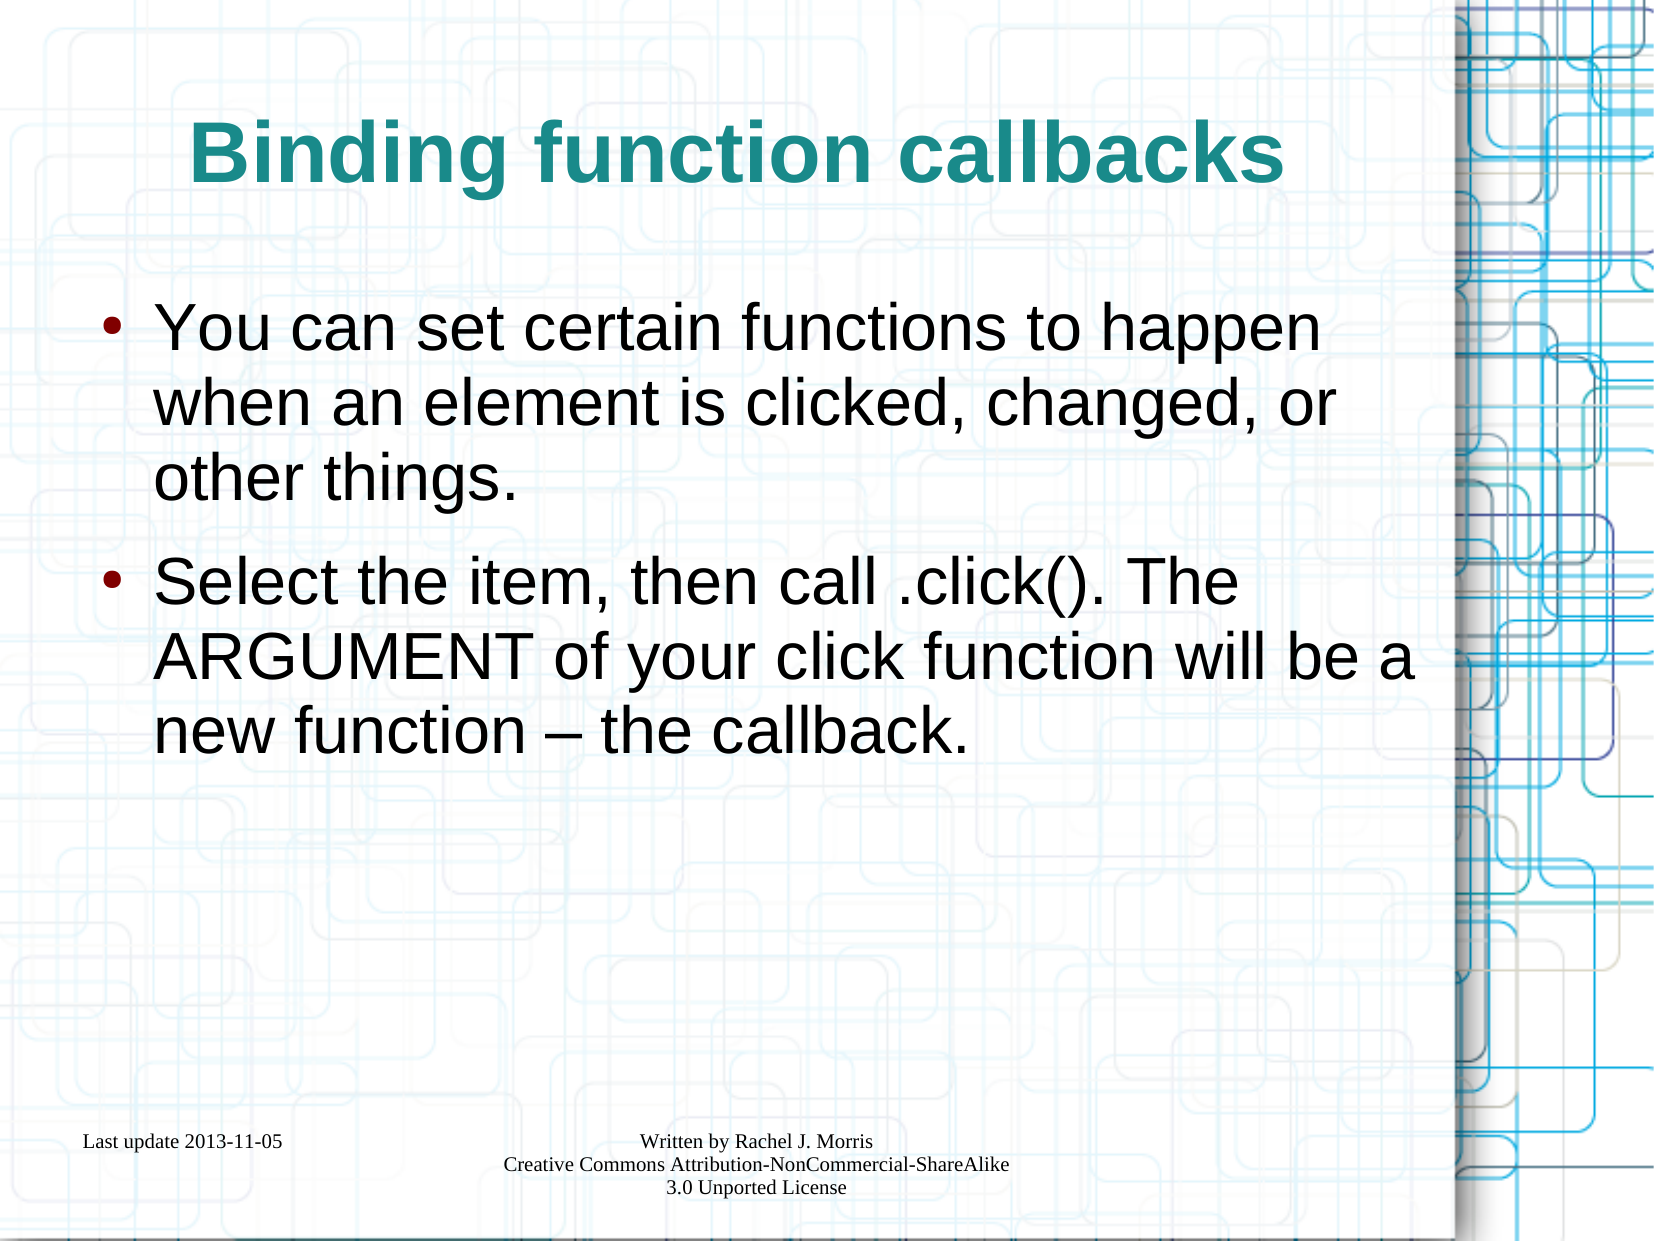

# Binding function callbacks
You can set certain functions to happen when an element is clicked, changed, or other things.
Select the item, then call .click(). The ARGUMENT of your click function will be a new function – the callback.